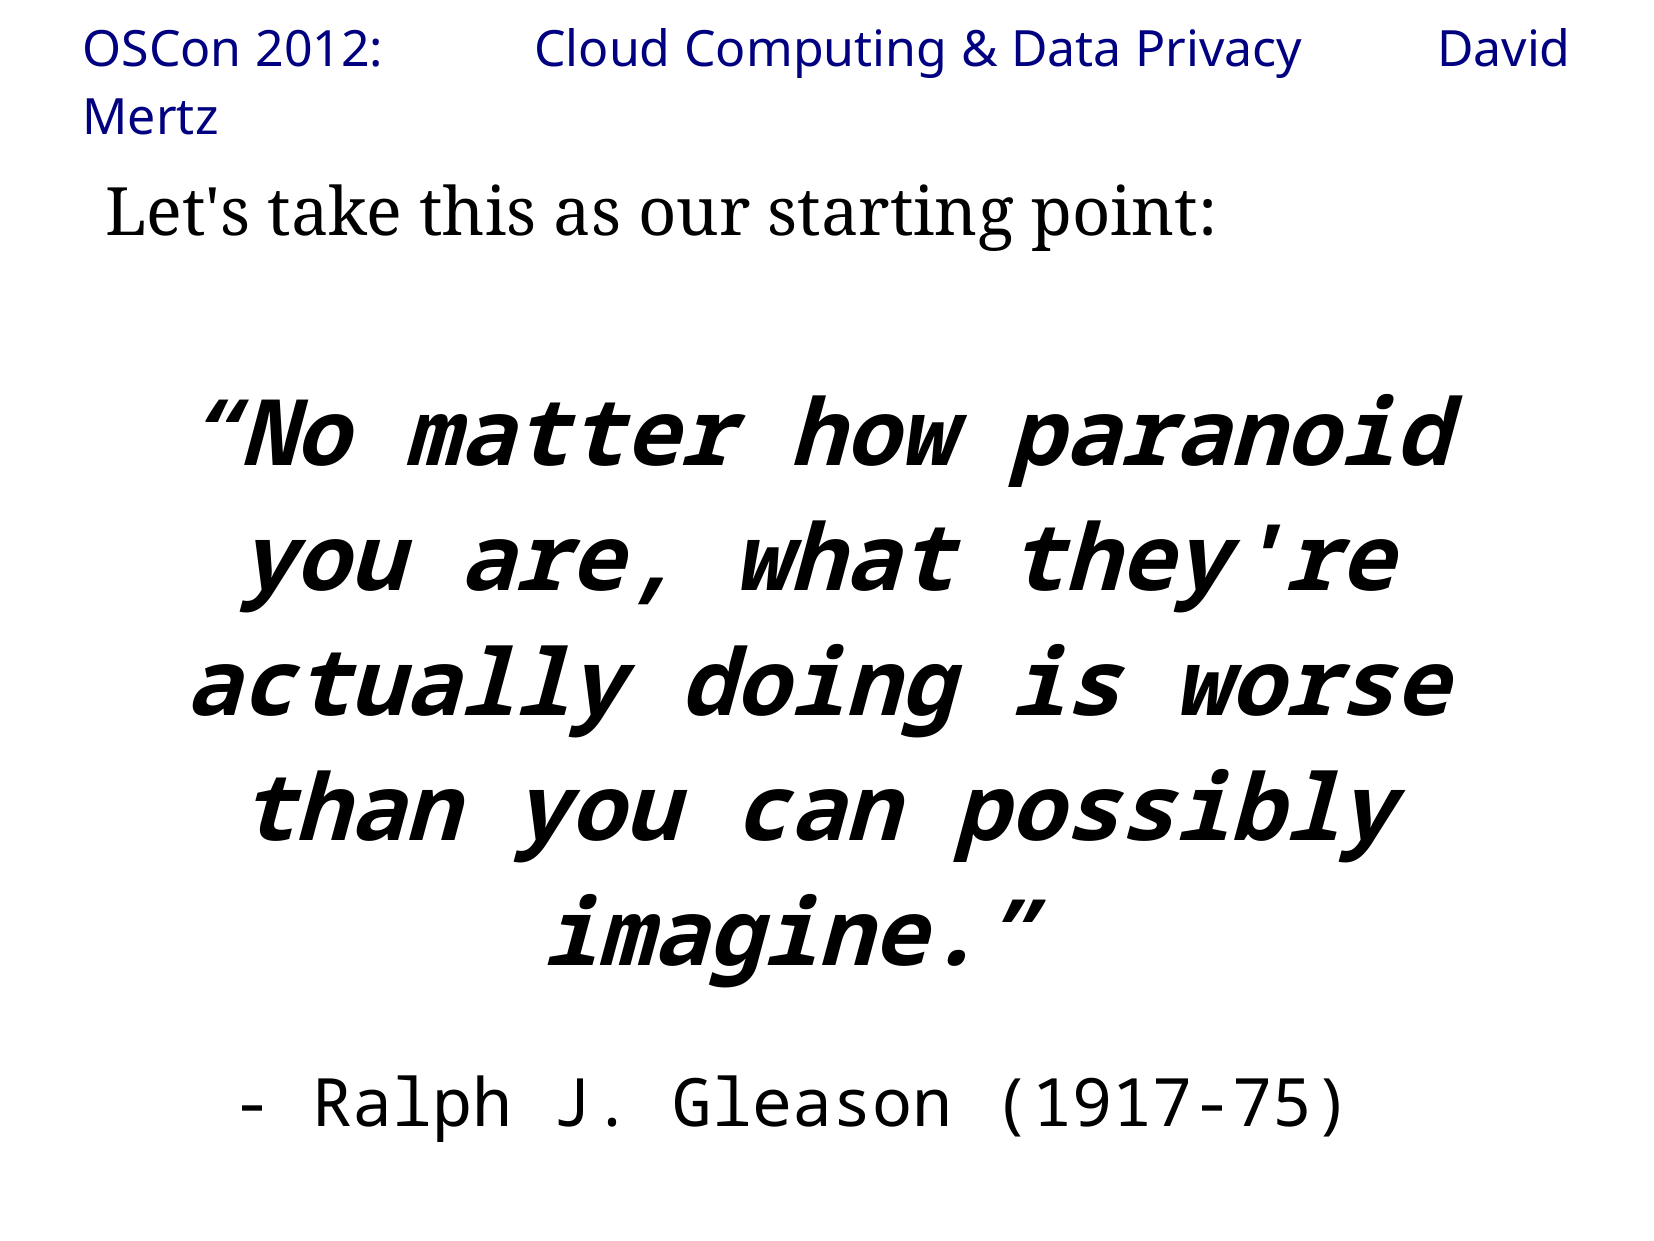

OSCon 2012: 		Cloud Computing & Data Privacy		David Mertz
# Let's take this as our starting point:
“No matter how paranoid you are, what they're actually doing is worse than you can possibly imagine.”
- Ralph J. Gleason (1917-75)